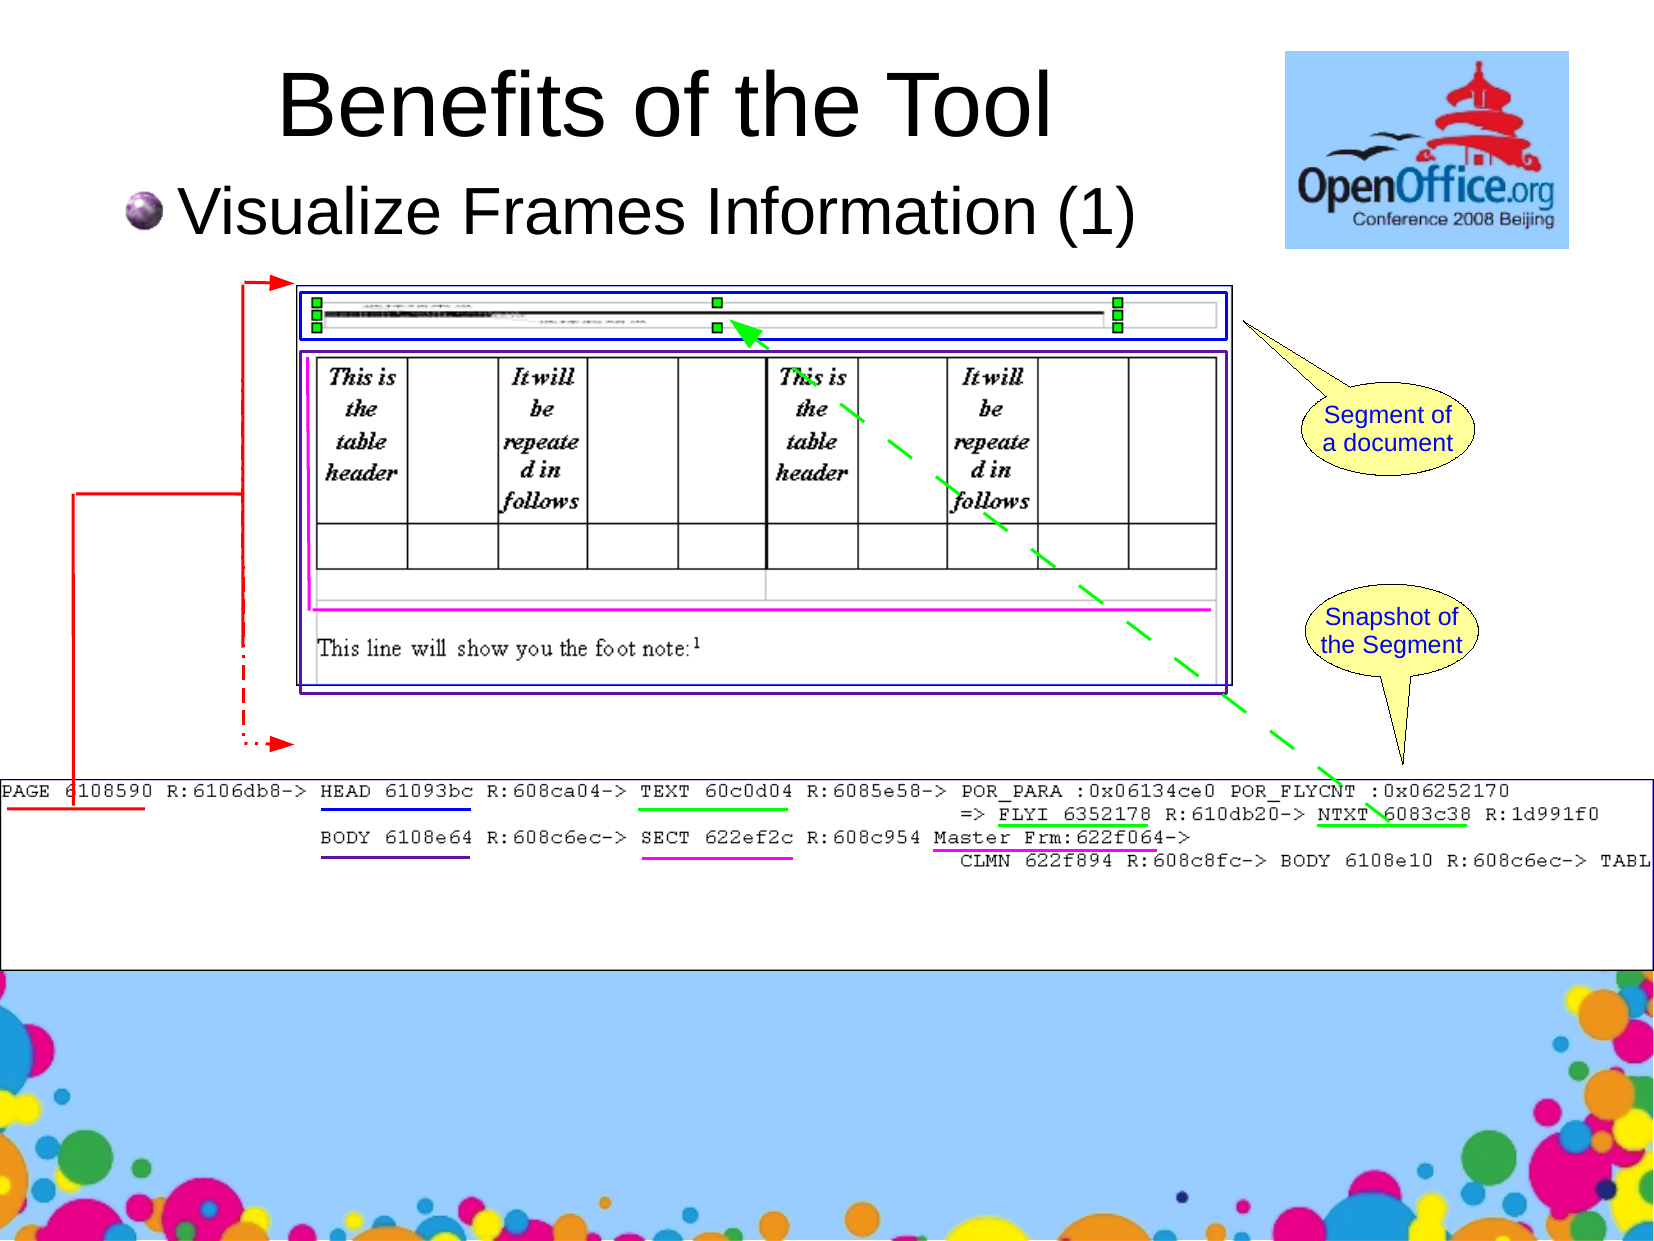

# Benefits of the Tool
Visualize Frames Information (1)
Segment of a document
Snapshot of the Segment